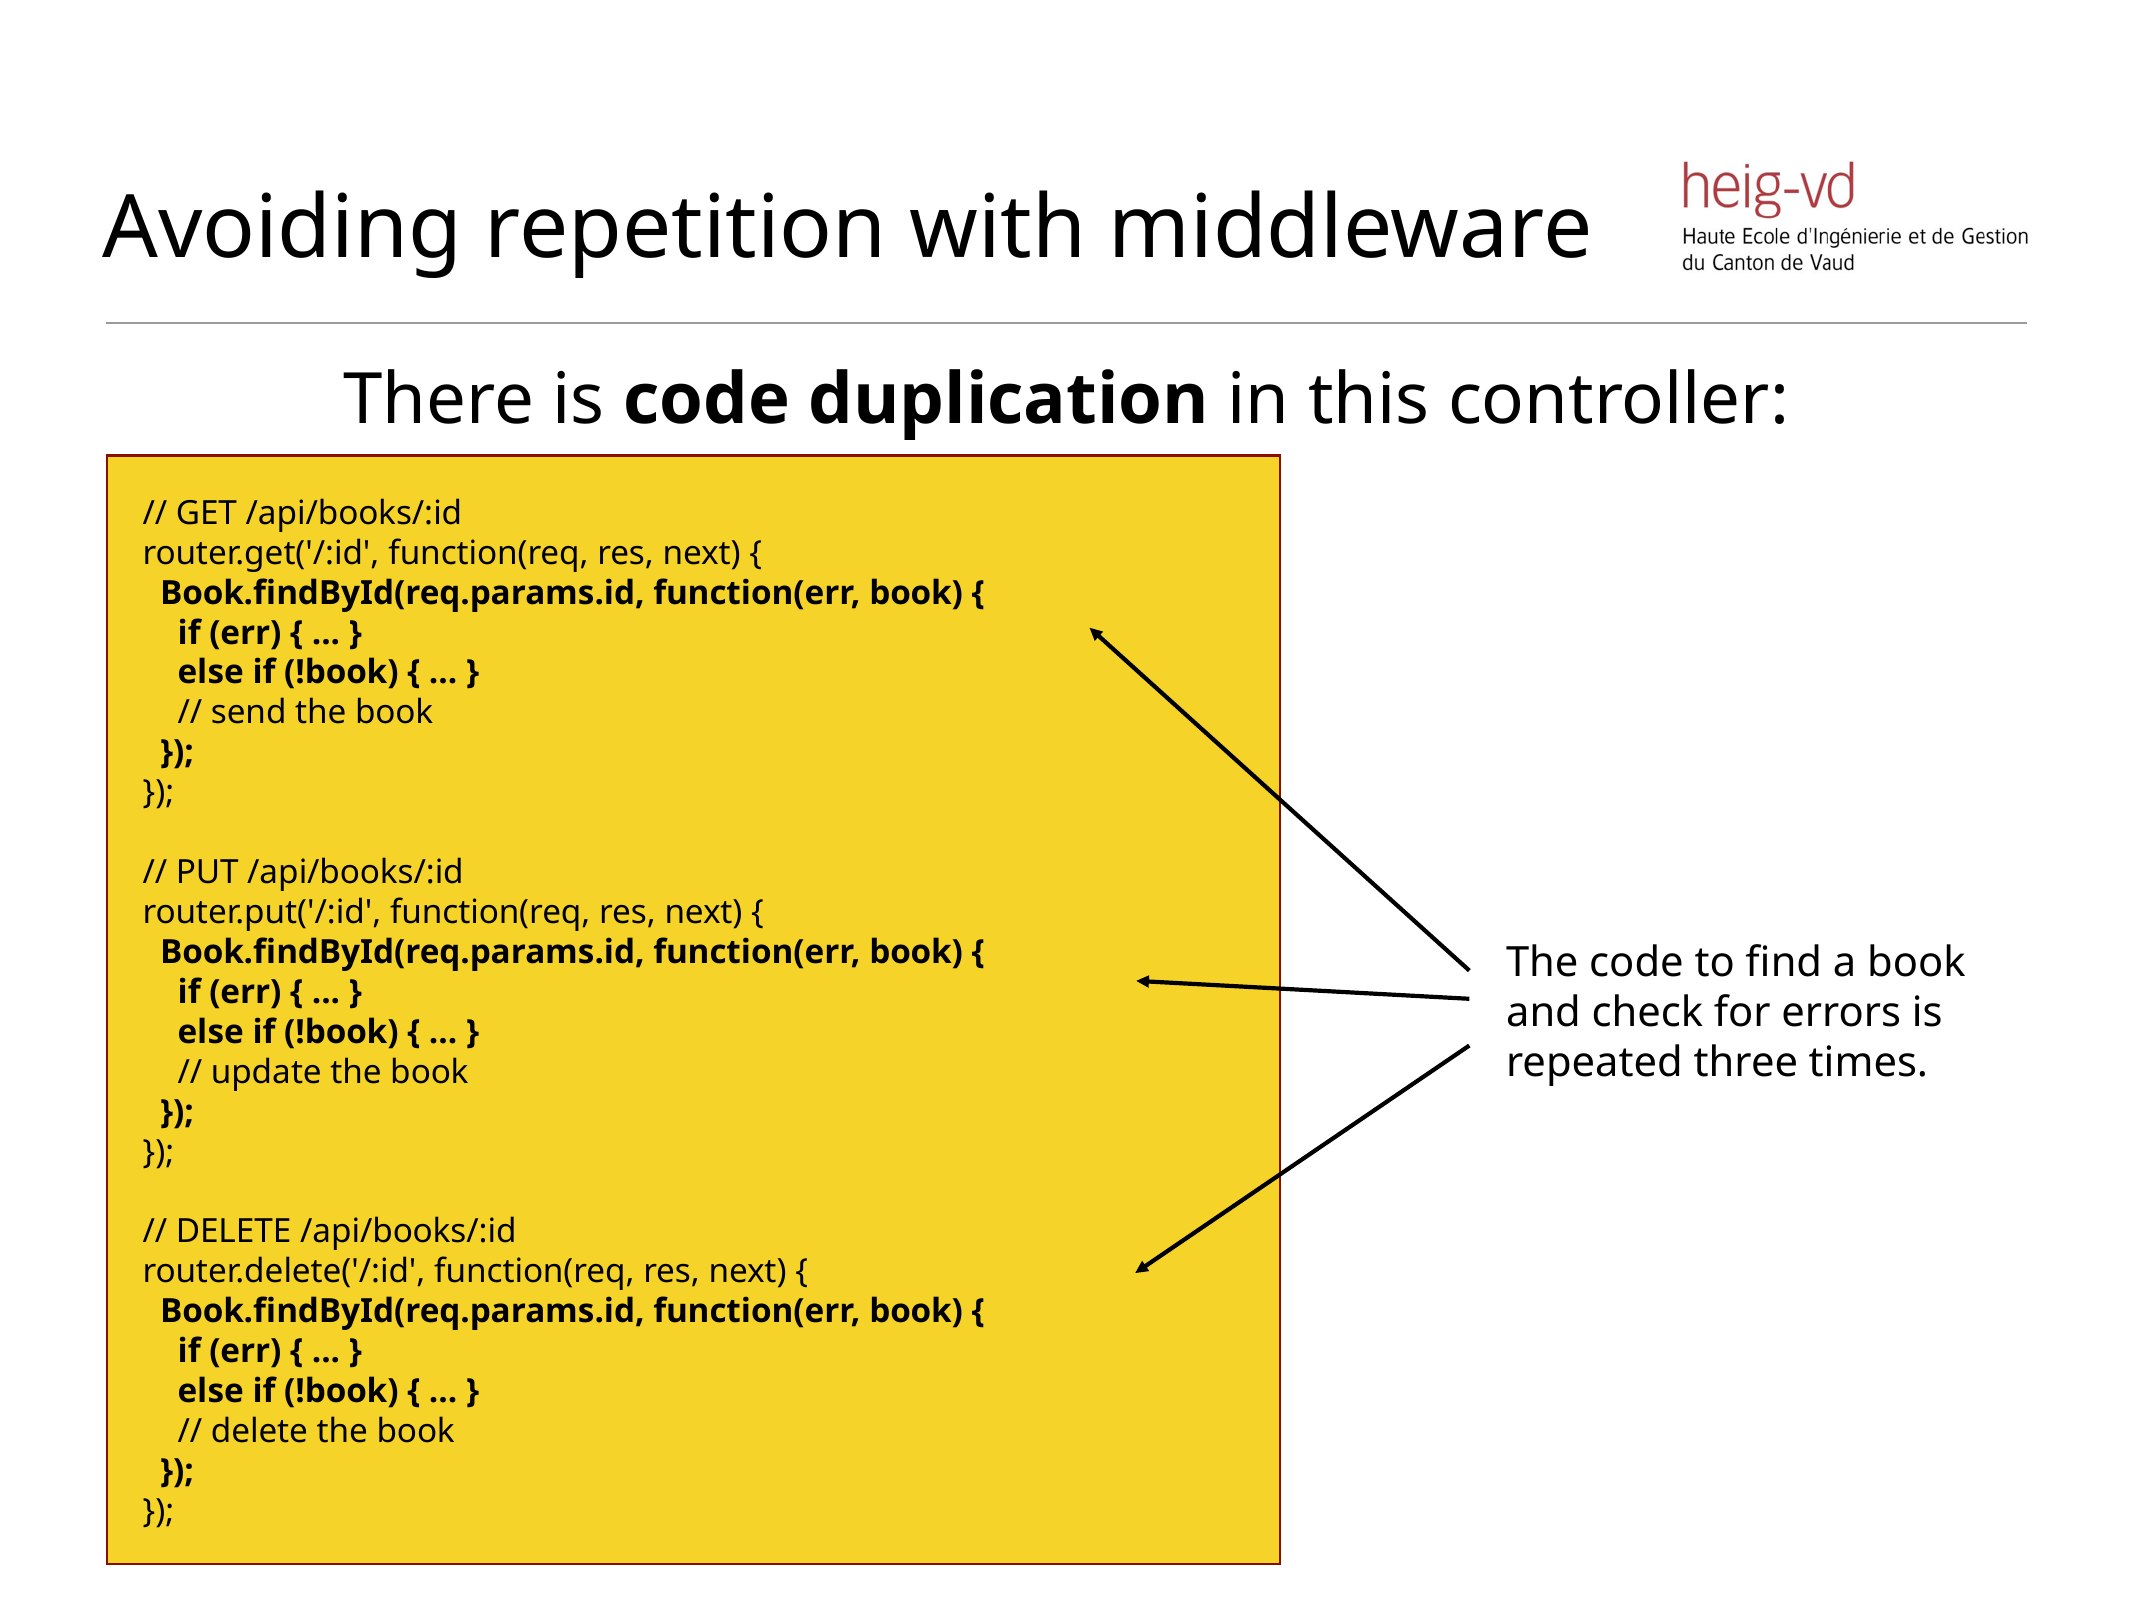

# Avoiding repetition with middleware
There is code duplication in this controller:
// GET /api/books/:id
router.get('/:id', function(req, res, next) {
 Book.findById(req.params.id, function(err, book) {
 if (err) { ... }
 else if (!book) { ... }
 // send the book
 });
});
// PUT /api/books/:id
router.put('/:id', function(req, res, next) {
 Book.findById(req.params.id, function(err, book) {
 if (err) { ... }
 else if (!book) { ... }
 // update the book
 });
});
// DELETE /api/books/:id
router.delete('/:id', function(req, res, next) {
 Book.findById(req.params.id, function(err, book) {
 if (err) { ... }
 else if (!book) { ... }
 // delete the book
 });
});
The code to find a book and check for errors is repeated three times.